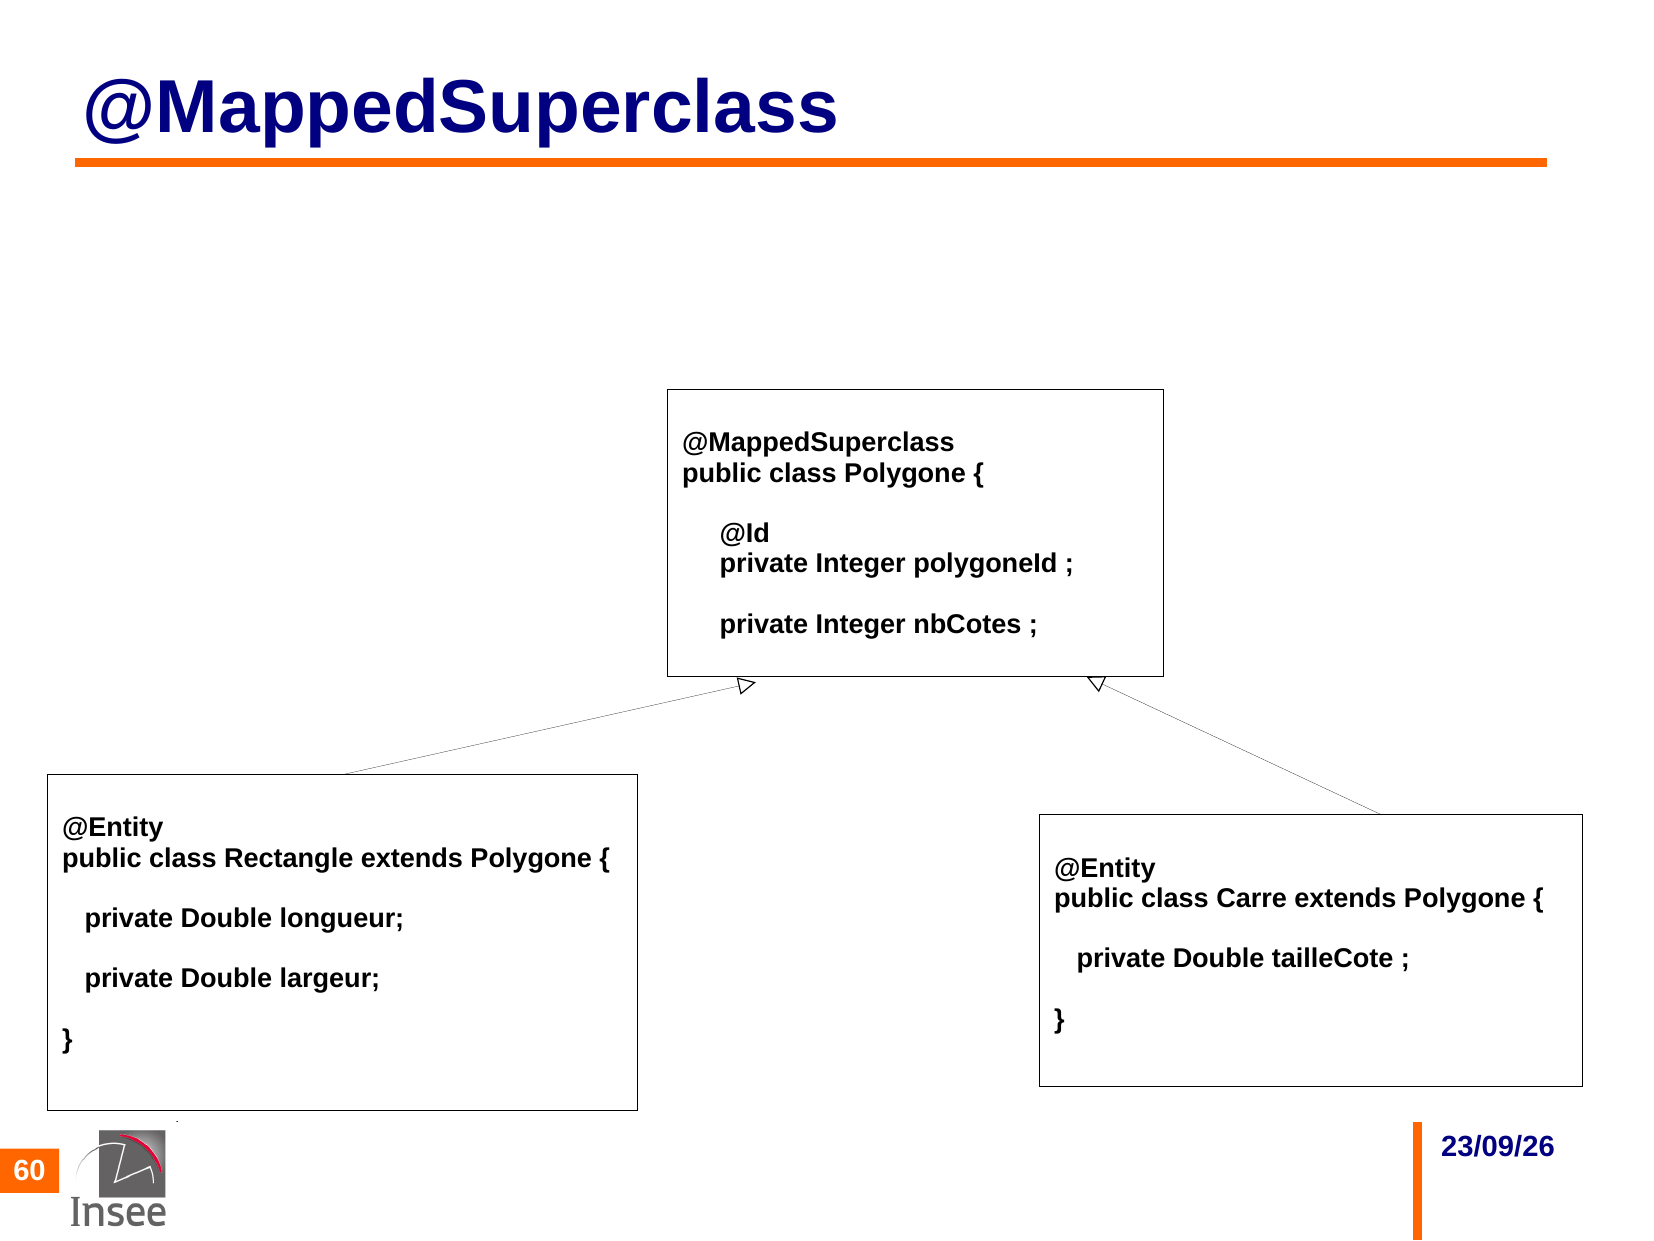

# @MappedSuperclass
@MappedSuperclass
public class Polygone {
 @Id
 private Integer polygoneId ;
 private Integer nbCotes ;
@Entity
public class Rectangle extends Polygone {
 private Double longueur;
 private Double largeur;
}
@Entity
public class Carre extends Polygone {
 private Double tailleCote ;
}
60